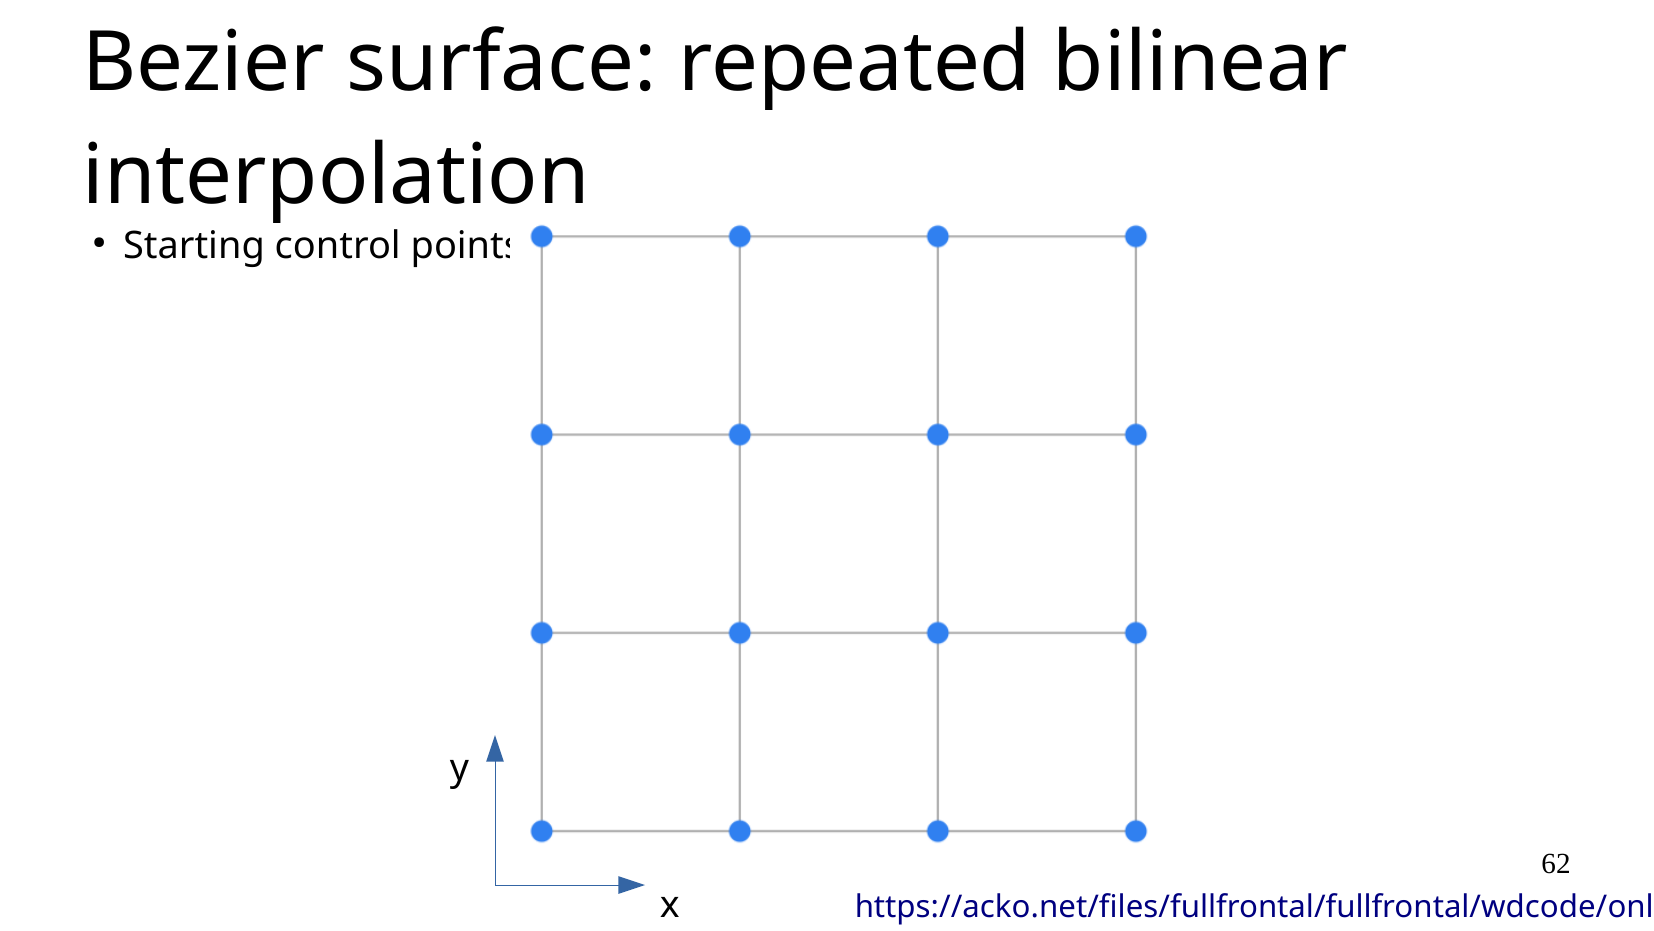

# Bezier surface: repeated bilinear interpolation
Starting control points
y
62
x
https://acko.net/files/fullfrontal/fullfrontal/wdcode/online.html